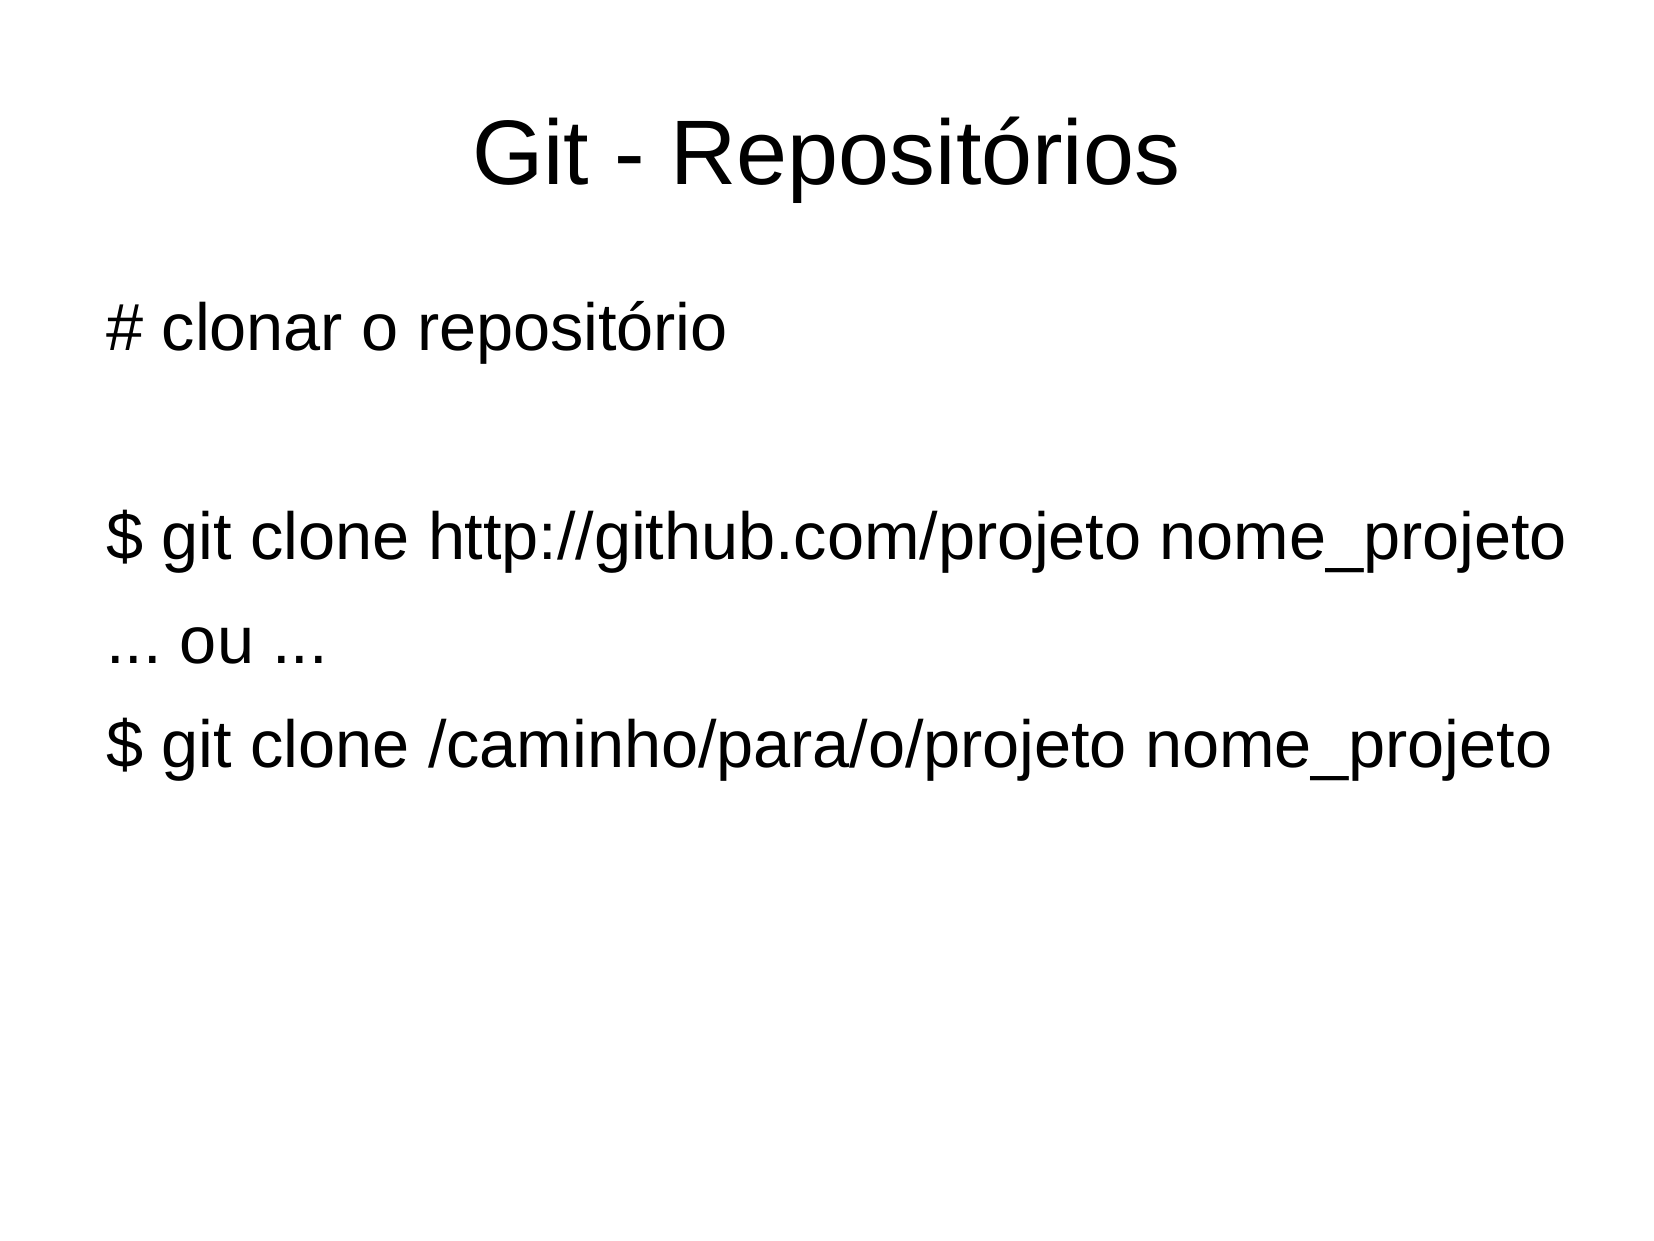

# Git - Repositórios
# clonar o repositório
$ git clone http://github.com/projeto nome_projeto
... ou ...
$ git clone /caminho/para/o/projeto nome_projeto